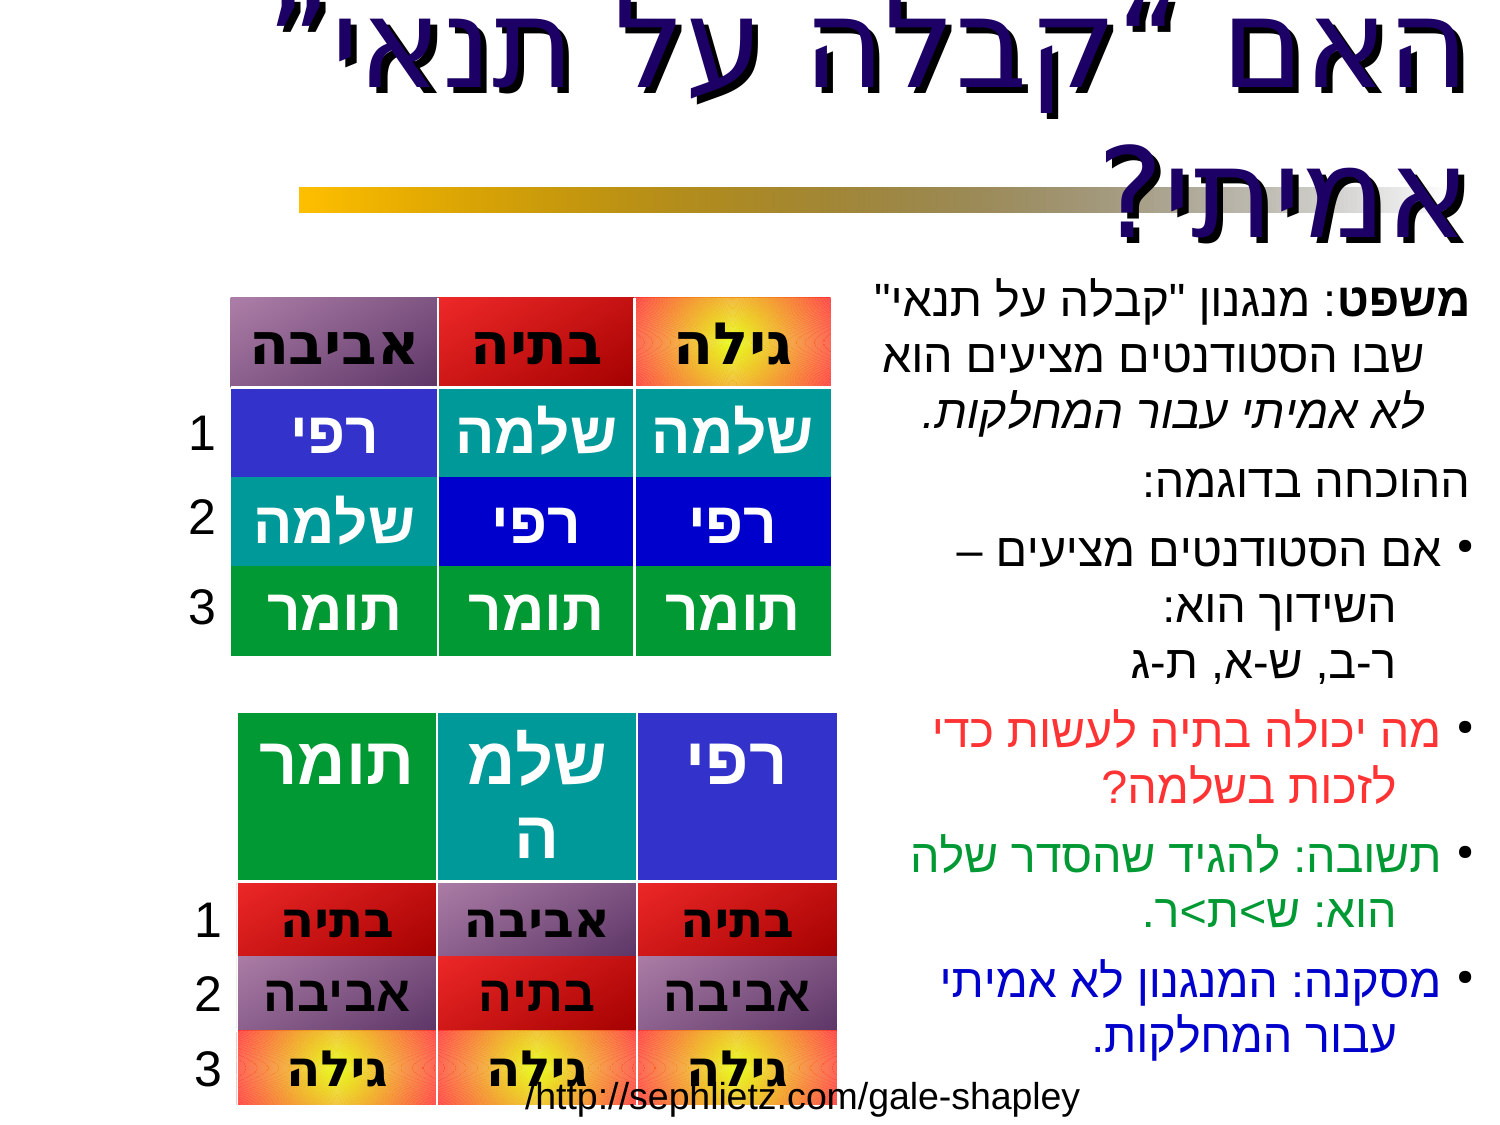

# האם “קבלה על תנאי” אמיתי?
משפט: מנגנון "קבלה על תנאי" שבו הסטודנטים מציעים הוא לא אמיתי עבור המחלקות.
ההוכחה בדוגמה:
אם הסטודנטים מציעים – השידוך הוא:
ר-ב, ש-א, ת-ג
מה יכולה בתיה לעשות כדי לזכות בשלמה?
תשובה: להגיד שהסדר שלה הוא: ש>ת>ר.
מסקנה: המנגנון לא אמיתי עבור המחלקות.
| גילה | בתיה | אביבה | |
| --- | --- | --- | --- |
| שלמה | שלמה | רפי | 1 |
| רפי | רפי | שלמה | 2 |
| | | | 3 |
| תומר | תומר | תומר | |
| רפי | שלמה | תומר | |
| --- | --- | --- | --- |
| בתיה | אביבה | בתיה | 1 |
| אביבה | בתיה | אביבה | 2 |
| גילה | גילה | גילה | 3 |
http://sephlietz.com/gale-shapley/